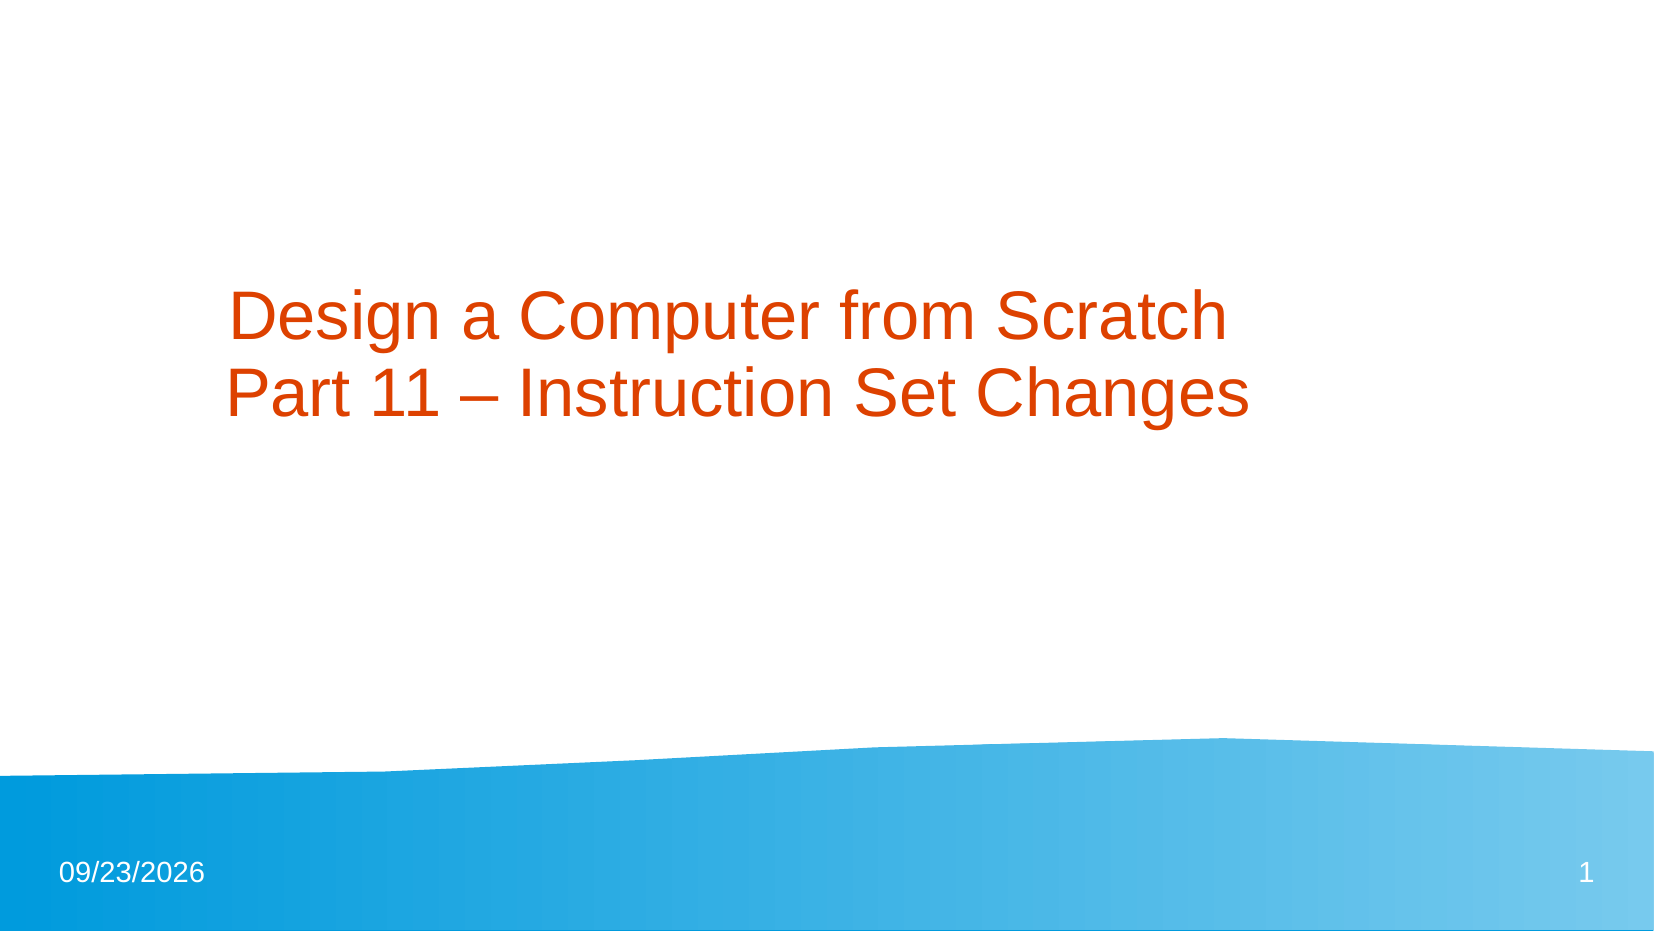

# Design a Computer from Scratch Part 11 – Instruction Set Changes